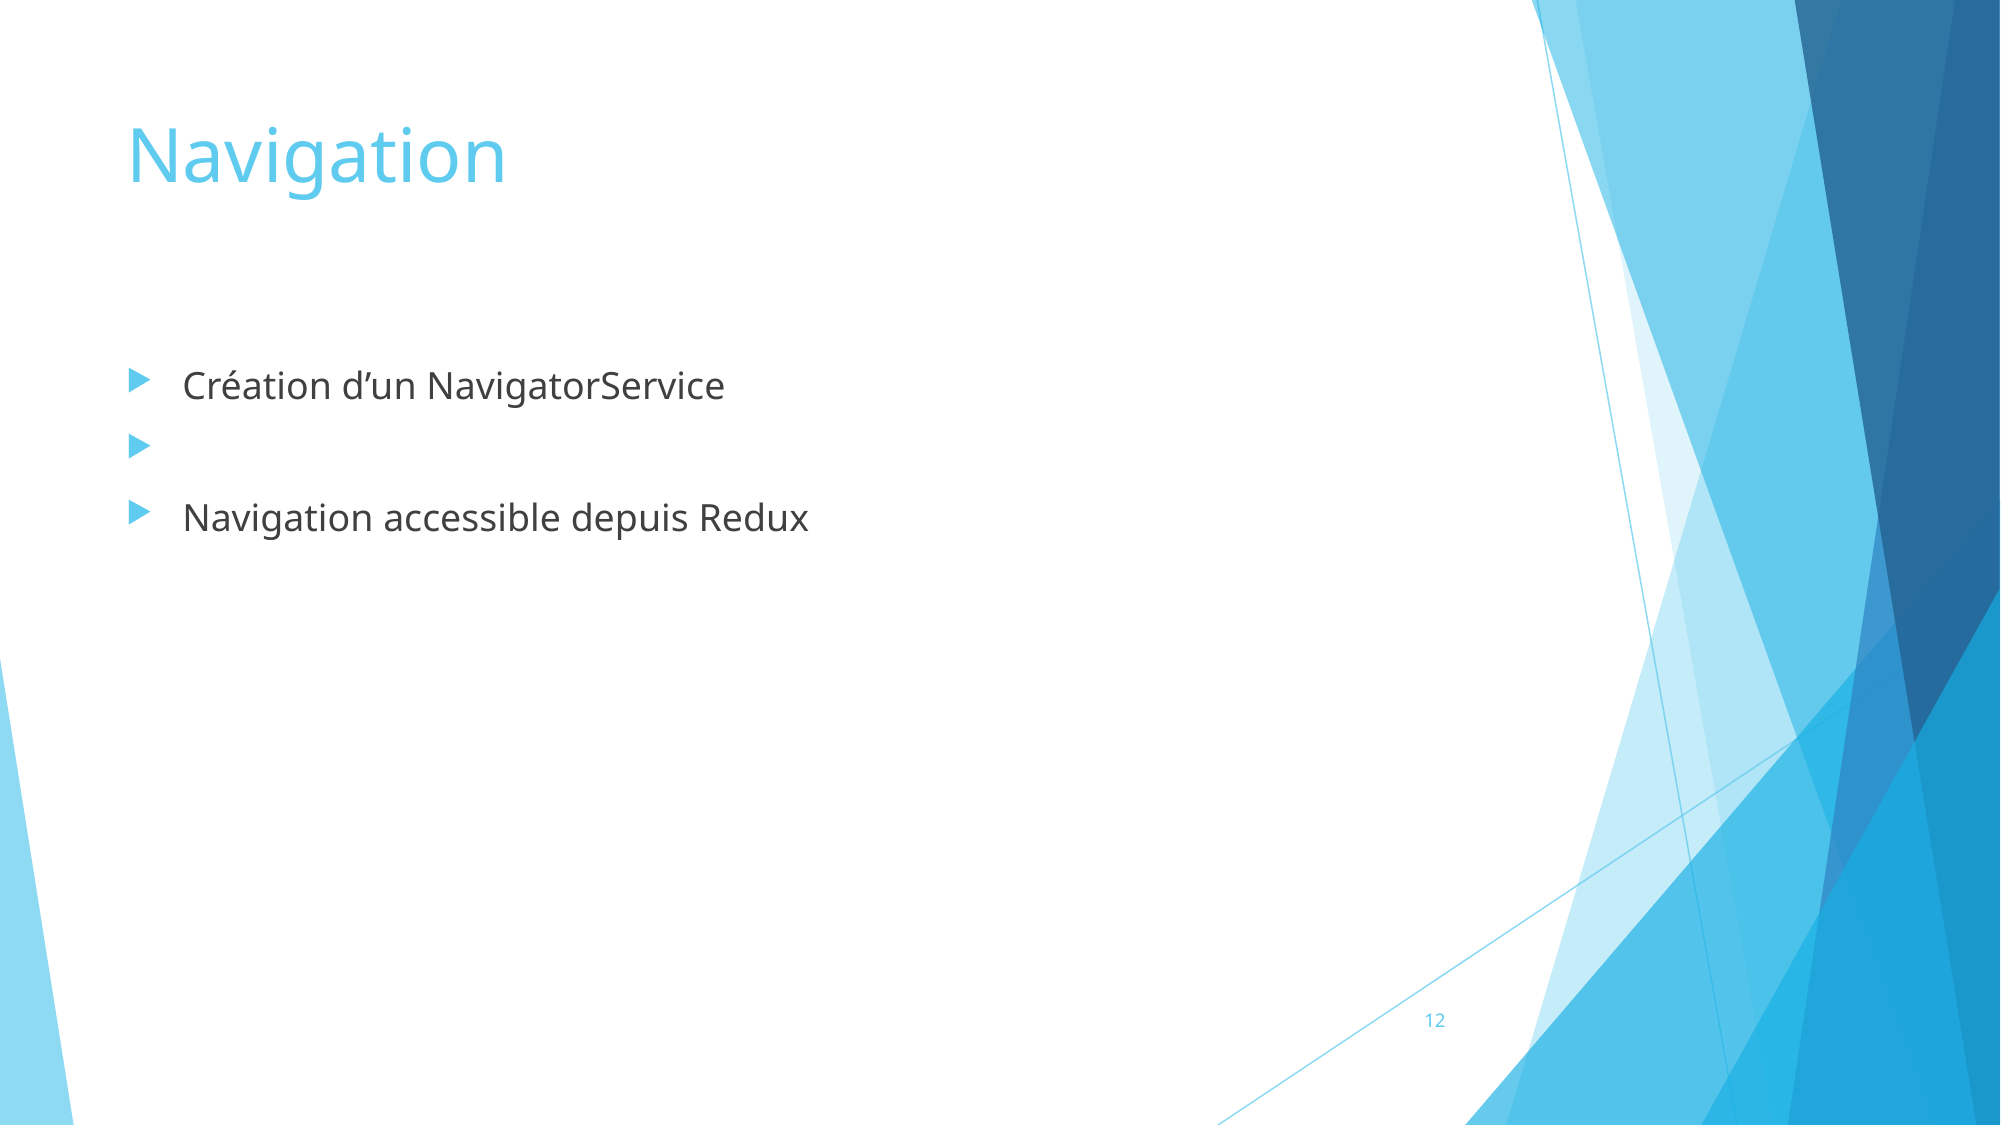

# Navigation
Création d’un NavigatorService
Navigation accessible depuis Redux